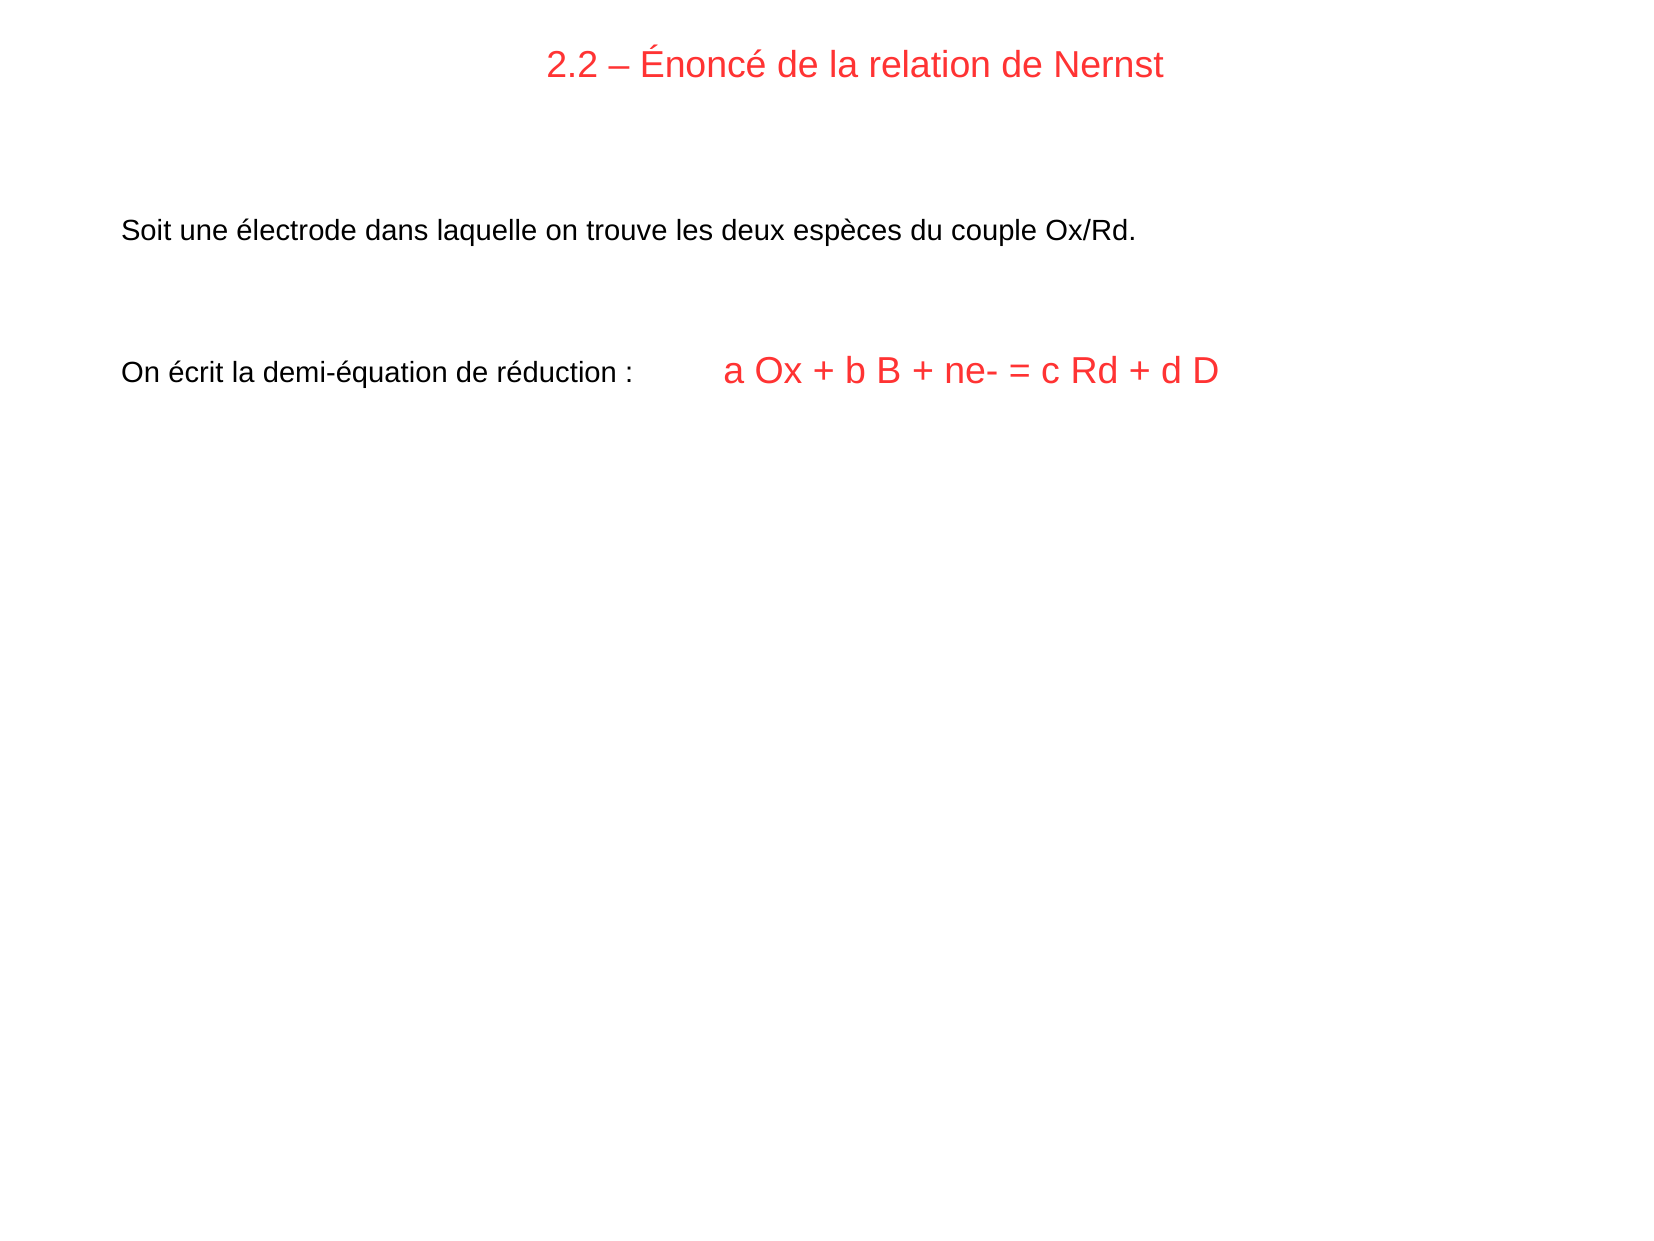

2.2 – Énoncé de la relation de Nernst
Soit une électrode dans laquelle on trouve les deux espèces du couple Ox/Rd.
a Ox + b B + ne- = c Rd + d D
On écrit la demi-équation de réduction :